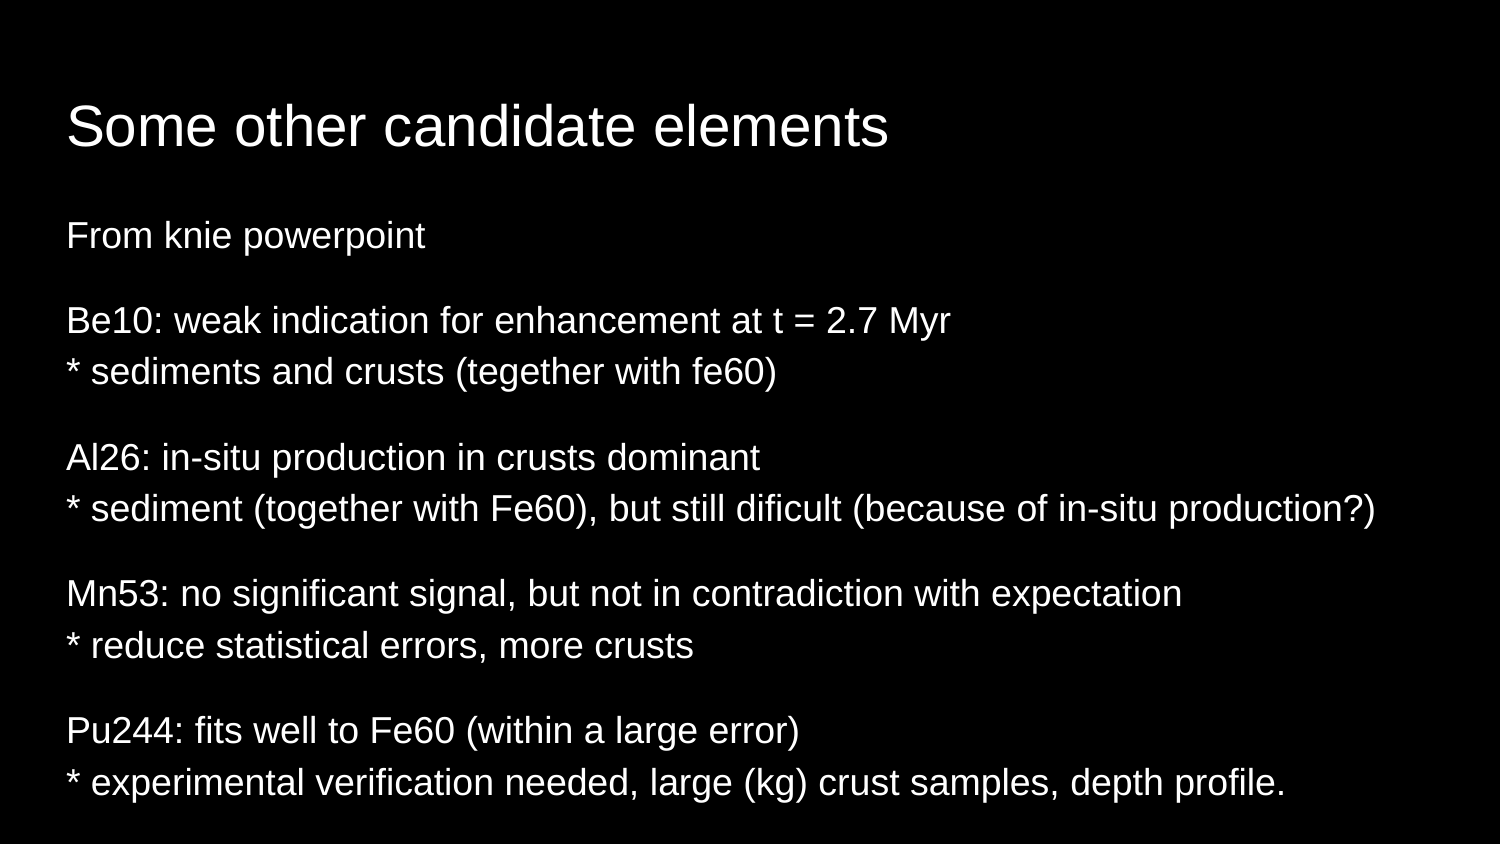

# Some other candidate elements
From knie powerpoint
Be10: weak indication for enhancement at t = 2.7 Myr
* sediments and crusts (tegether with fe60)
Al26: in-situ production in crusts dominant
* sediment (together with Fe60), but still dificult (because of in-situ production?)
Mn53: no significant signal, but not in contradiction with expectation
* reduce statistical errors, more crusts
Pu244: fits well to Fe60 (within a large error)
* experimental verification needed, large (kg) crust samples, depth profile.